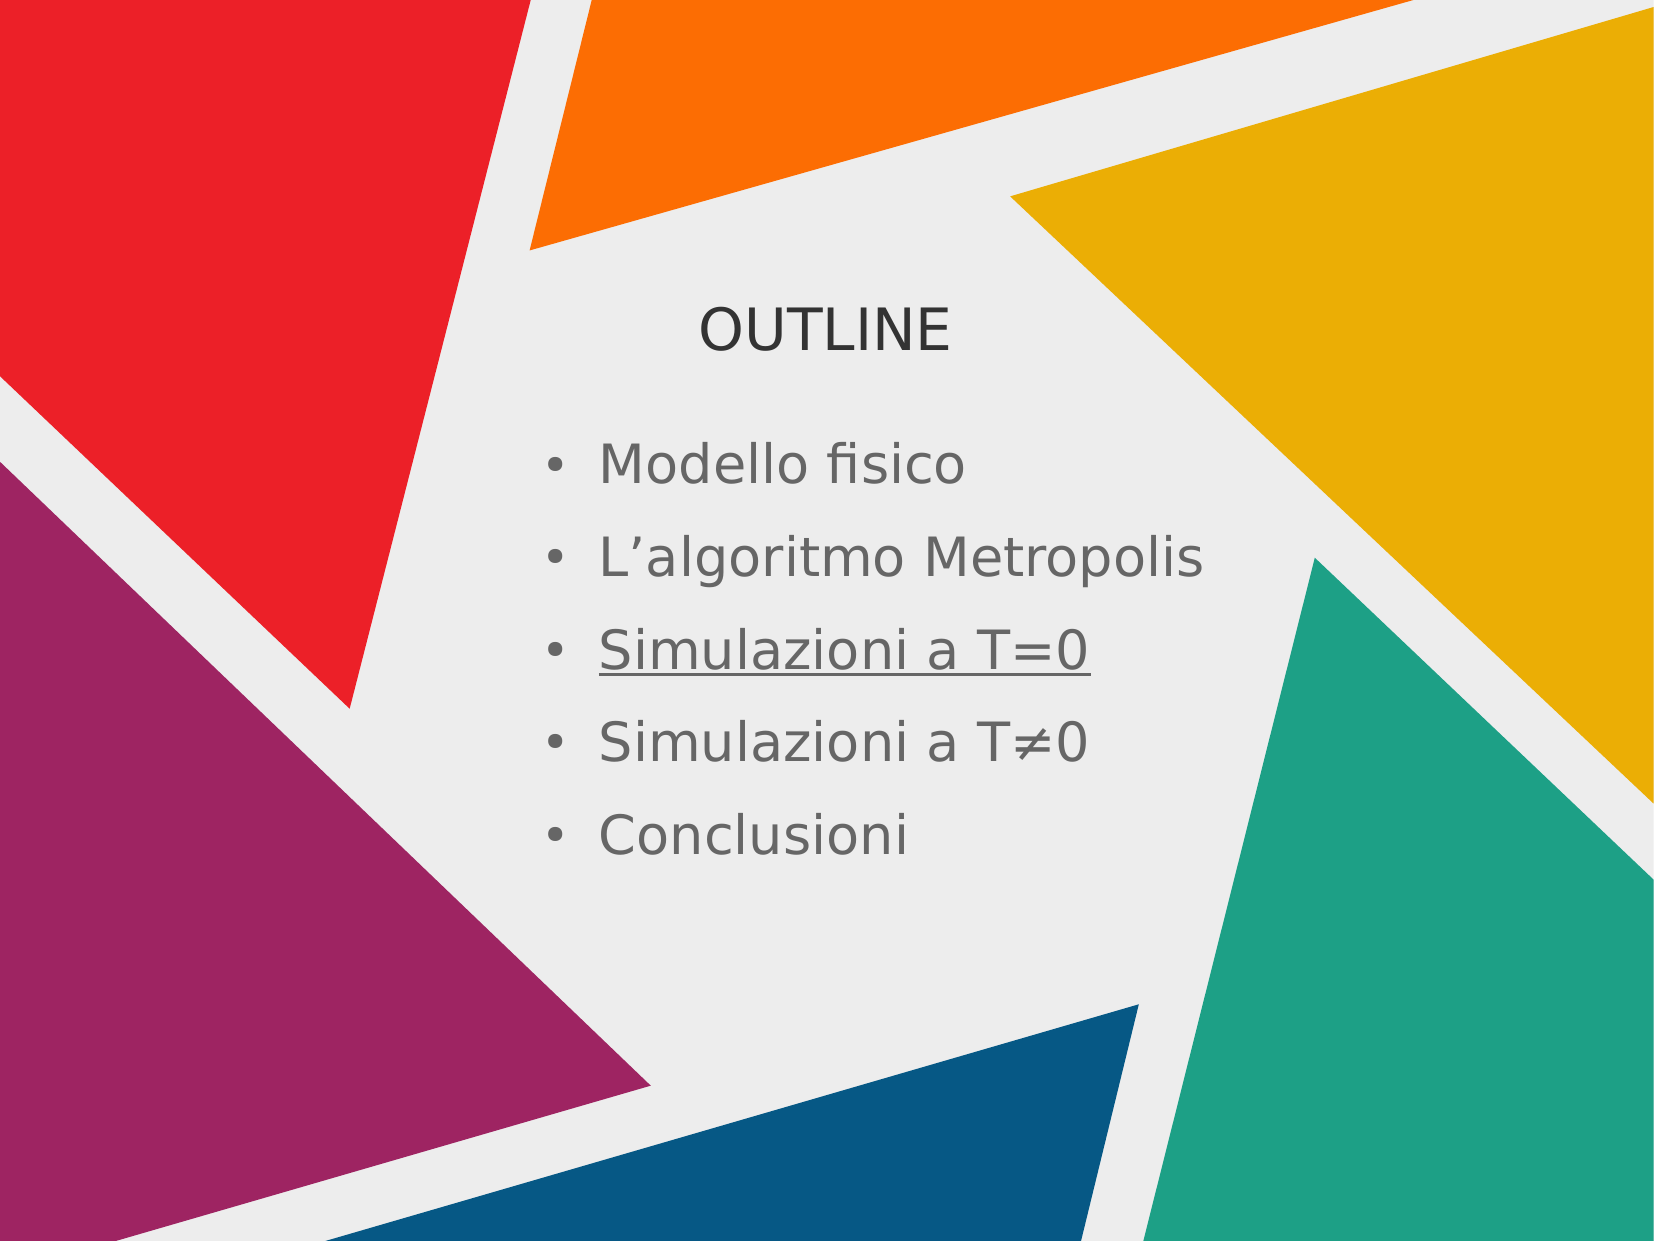

# OUTLINE
Modello fisico
L’algoritmo Metropolis
Simulazioni a T=0
Simulazioni a T≠0
Conclusioni